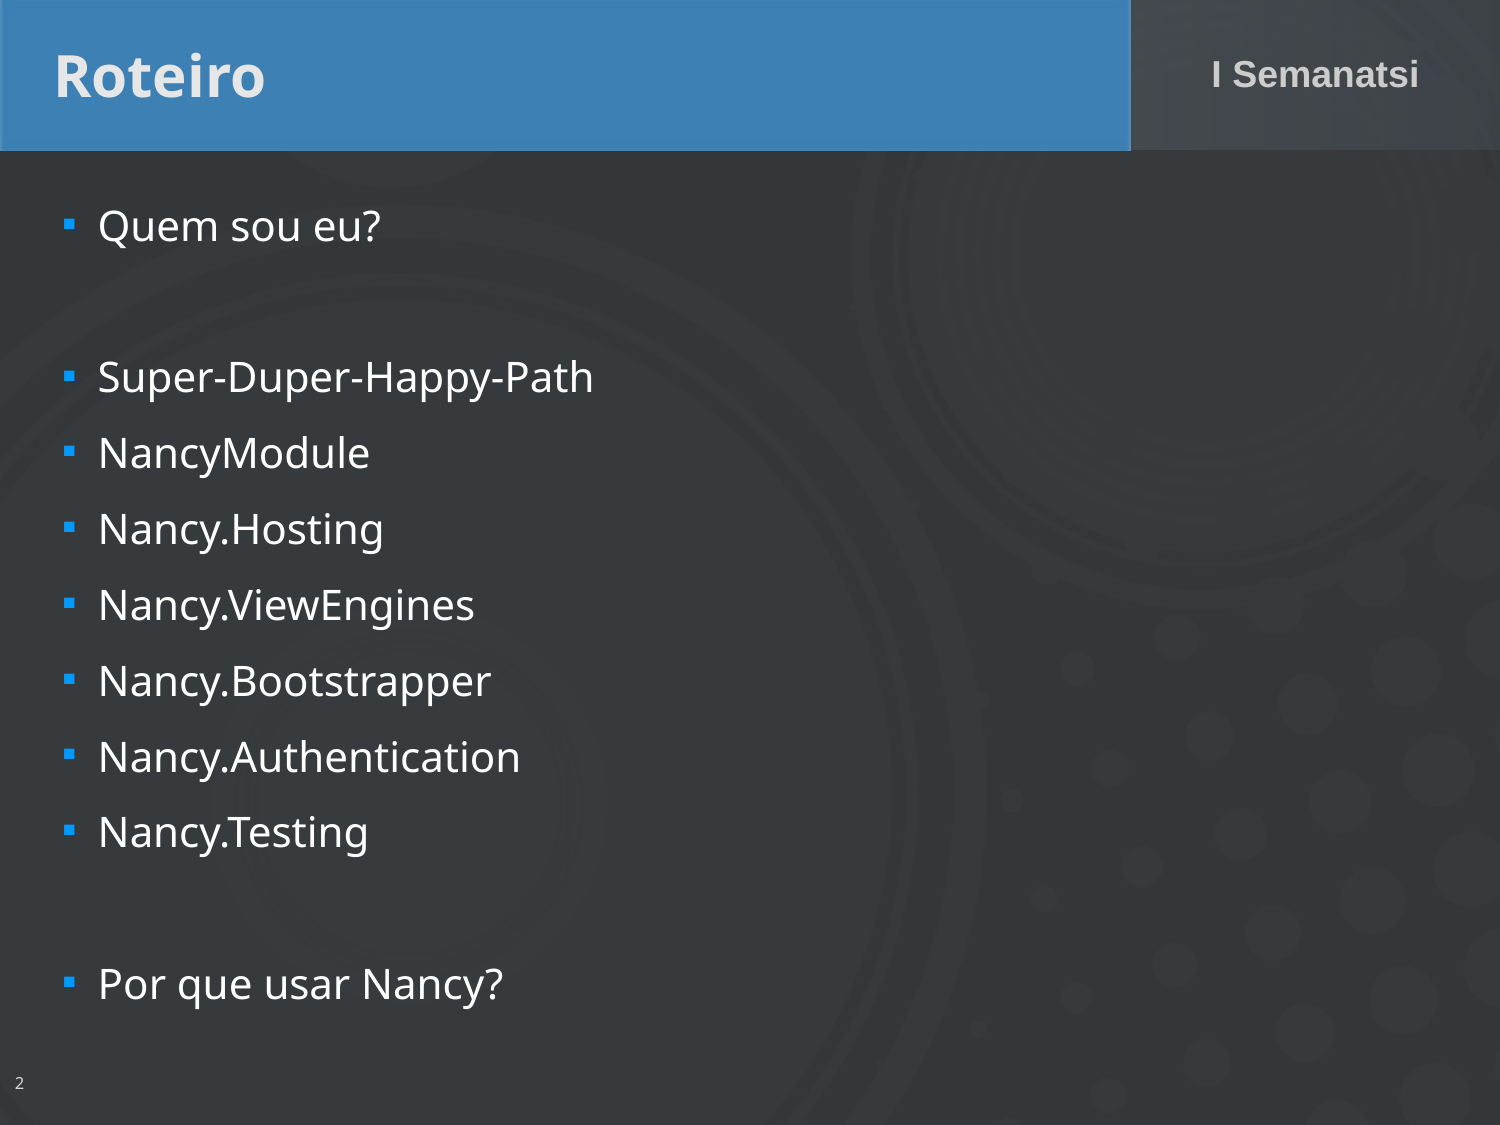

# Roteiro
Quem sou eu?
Super-Duper-Happy-Path
NancyModule
Nancy.Hosting
Nancy.ViewEngines
Nancy.Bootstrapper
Nancy.Authentication
Nancy.Testing
Por que usar Nancy?
2